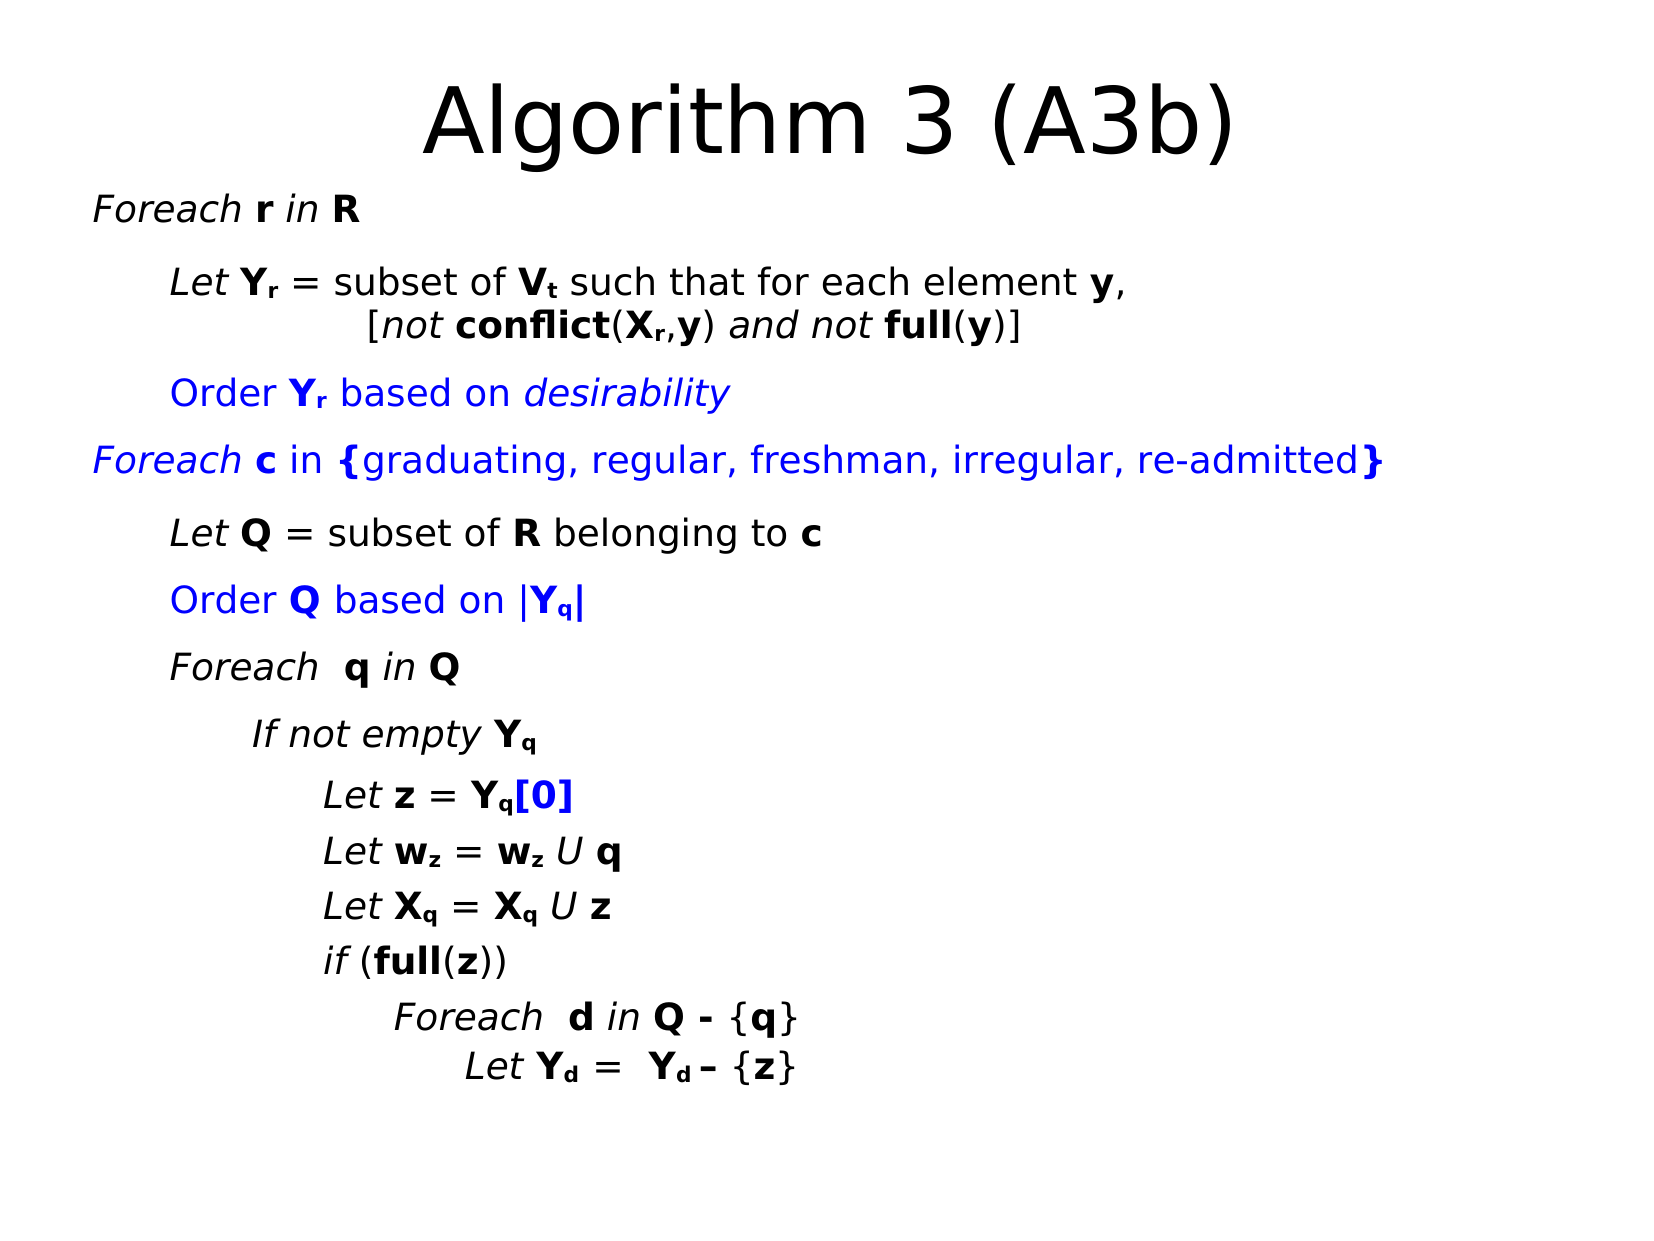

# Algorithm 3 (A3b)
Foreach r in R
Let Yr = subset of Vt such that for each element y, 					[not conflict(Xr,y) and not full(y)]
Order Yr based on desirability
Foreach c in {graduating, regular, freshman, irregular, re-admitted}
Let Q = subset of R belonging to c
Order Q based on |Yq|
Foreach q in Q
If not empty Yq
Let z = Yq[0]
Let wz = wz U q
Let Xq = Xq U z
if (full(z))
Foreach d in Q - {q}
Let Yd = Yd – {z}